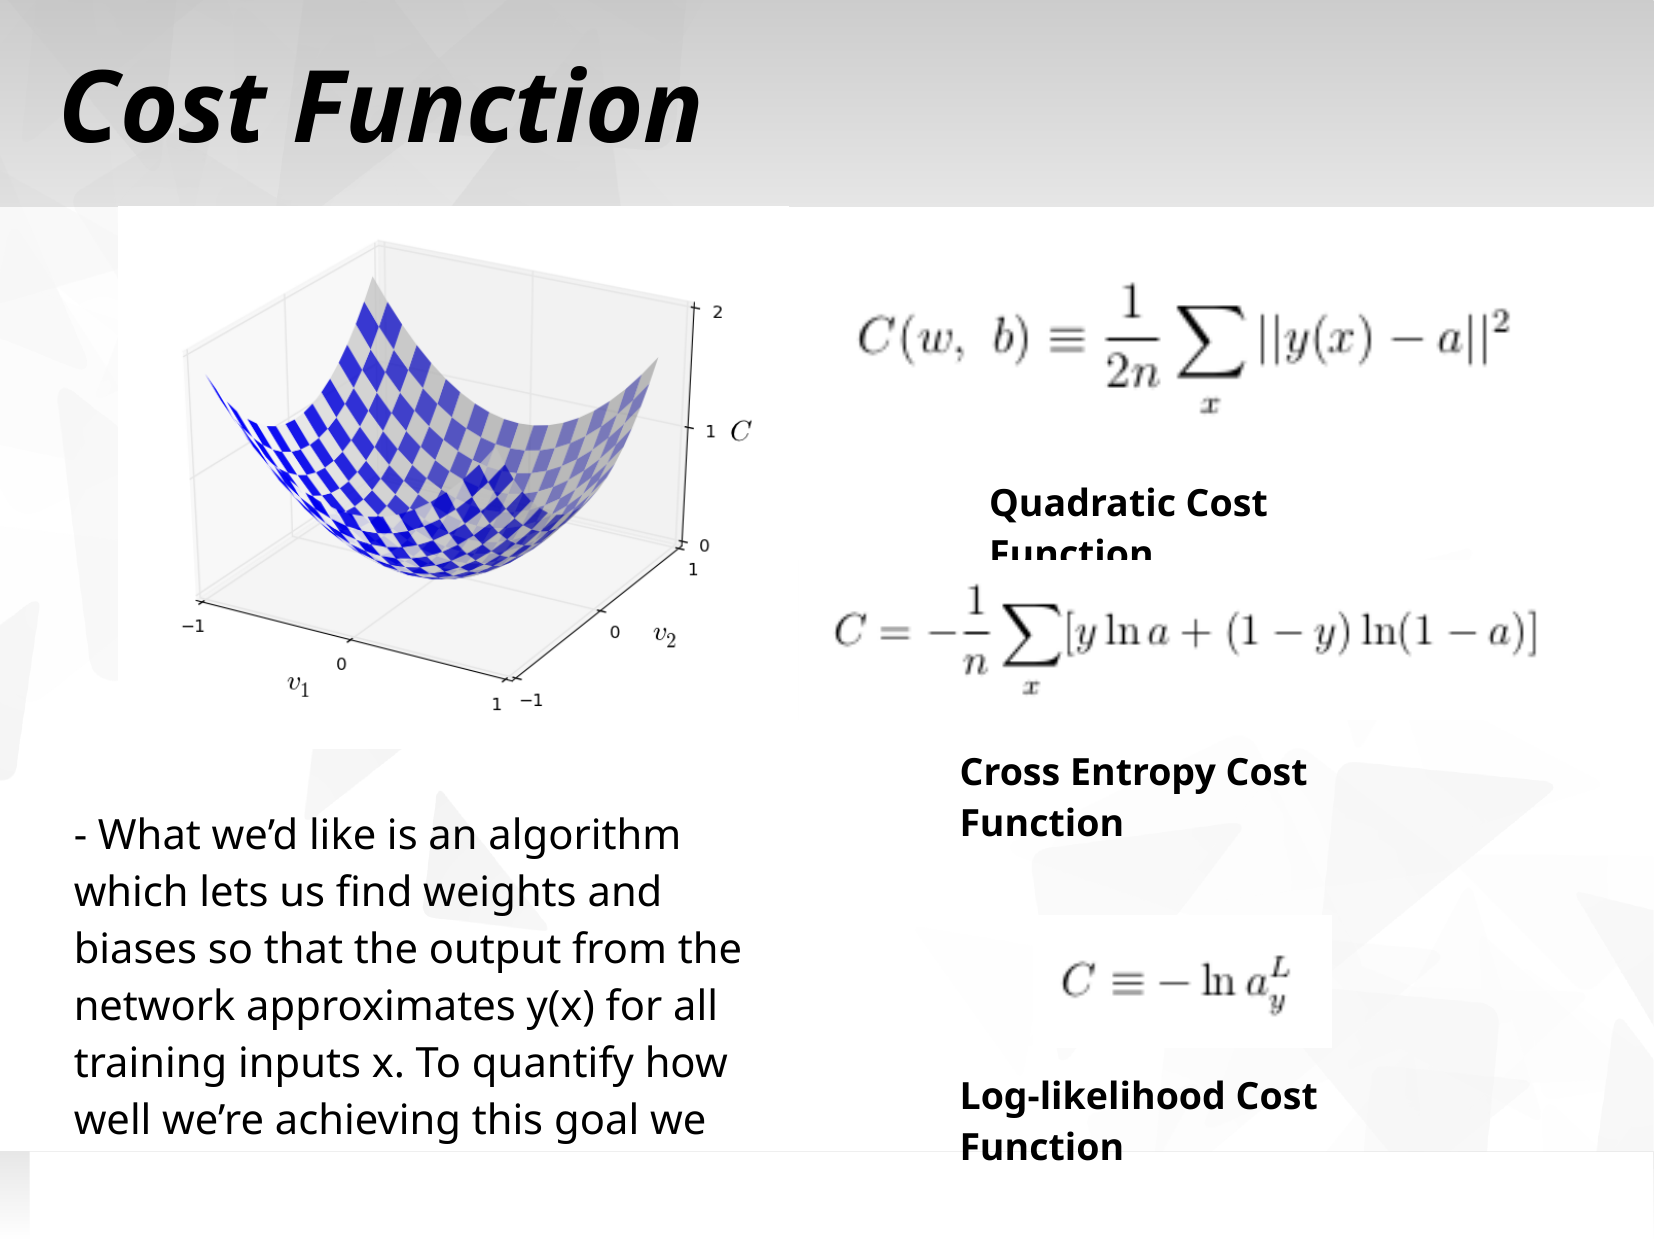

# Cost Function
Quadratic Cost Function
Cross Entropy Cost Function
- What we’d like is an algorithm which lets us find weights and biases so that the output from the network approximates y(x) for all training inputs x. To quantify how well we’re achieving this goal we define a cost function.
Log-likelihood Cost Function
5
LibreOffice Productivity Suite